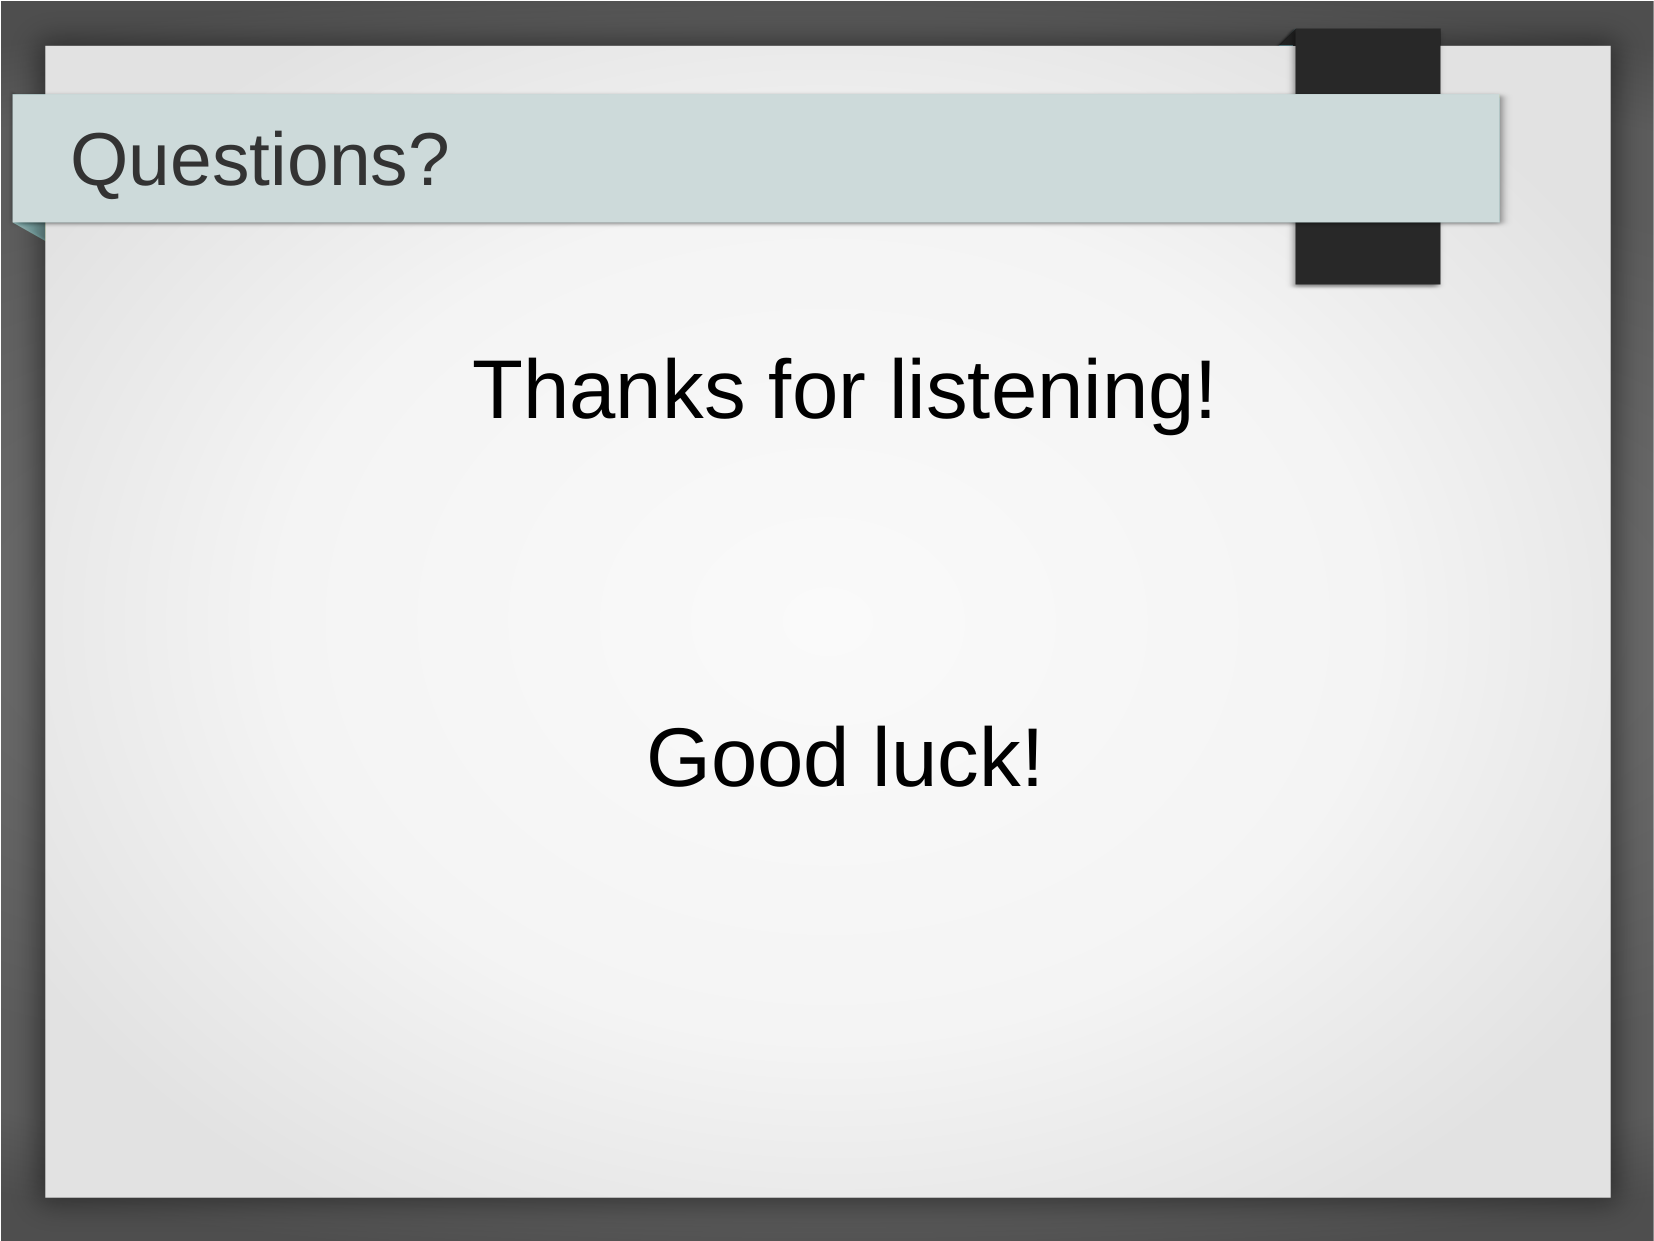

# Questions?
Thanks for listening!
Good luck!